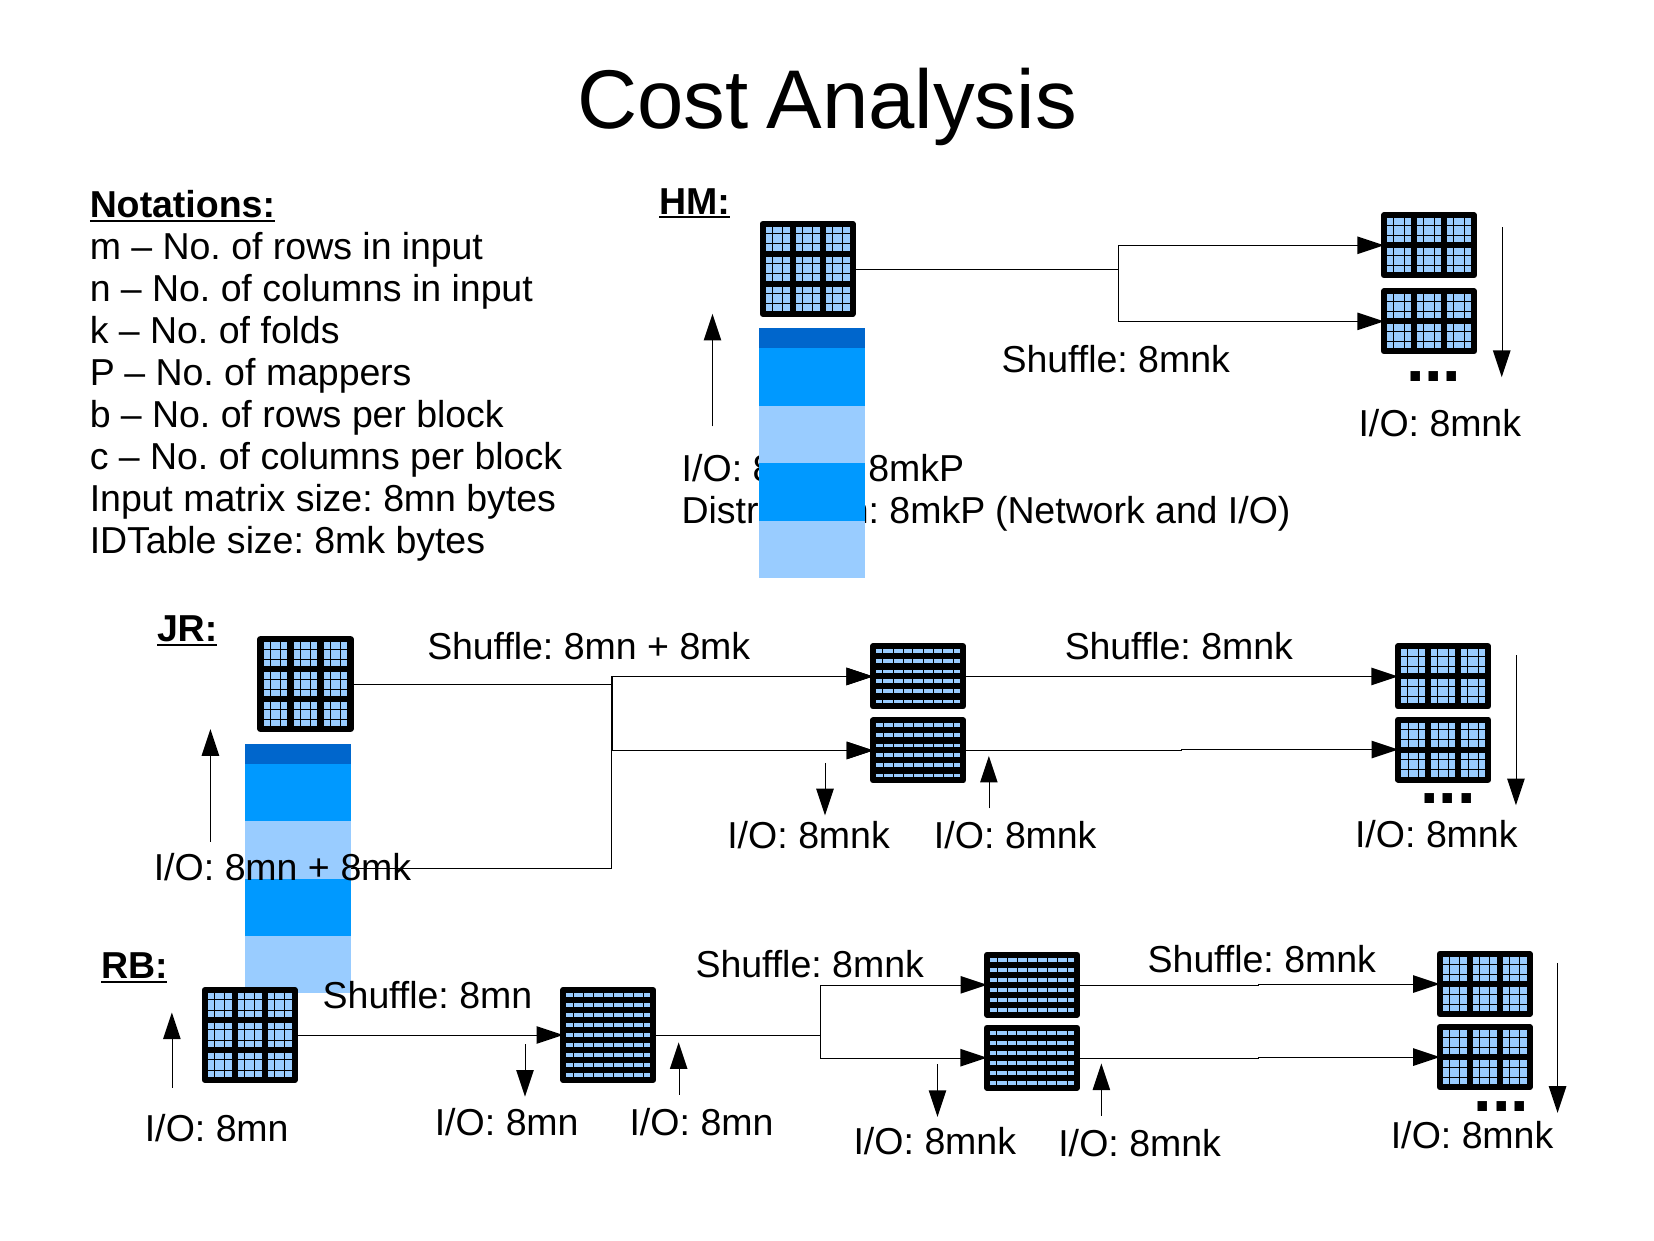

# Cost Analysis
HM:
| | | |
| --- | --- | --- |
| | | |
| | | |
| | | |
| | | |
Notations:
m – No. of rows in input
n – No. of columns in input
k – No. of folds
P – No. of mappers
b – No. of rows per block
c – No. of columns per block
Input matrix size: 8mn bytes
IDTable size: 8mk bytes
 ...
I/O: 8mnk
Shuffle: 8mnk
I/O: 8mn + 8mkP
Distribution: 8mkP (Network and I/O)
JR:
| | | |
| --- | --- | --- |
| | | |
| | | |
| | | |
| | | |
I/O: 8mn + 8mk
Shuffle: 8mn + 8mk
Shuffle: 8mnk
I/O: 8mnk
 ...
I/O: 8mnk
I/O: 8mnk
Shuffle: 8mnk
Shuffle: 8mnk
RB:
I/O: 8mn
 ...
I/O: 8mnk
I/O: 8mnk
Shuffle: 8mn
I/O: 8mn
I/O: 8mn
I/O: 8mnk